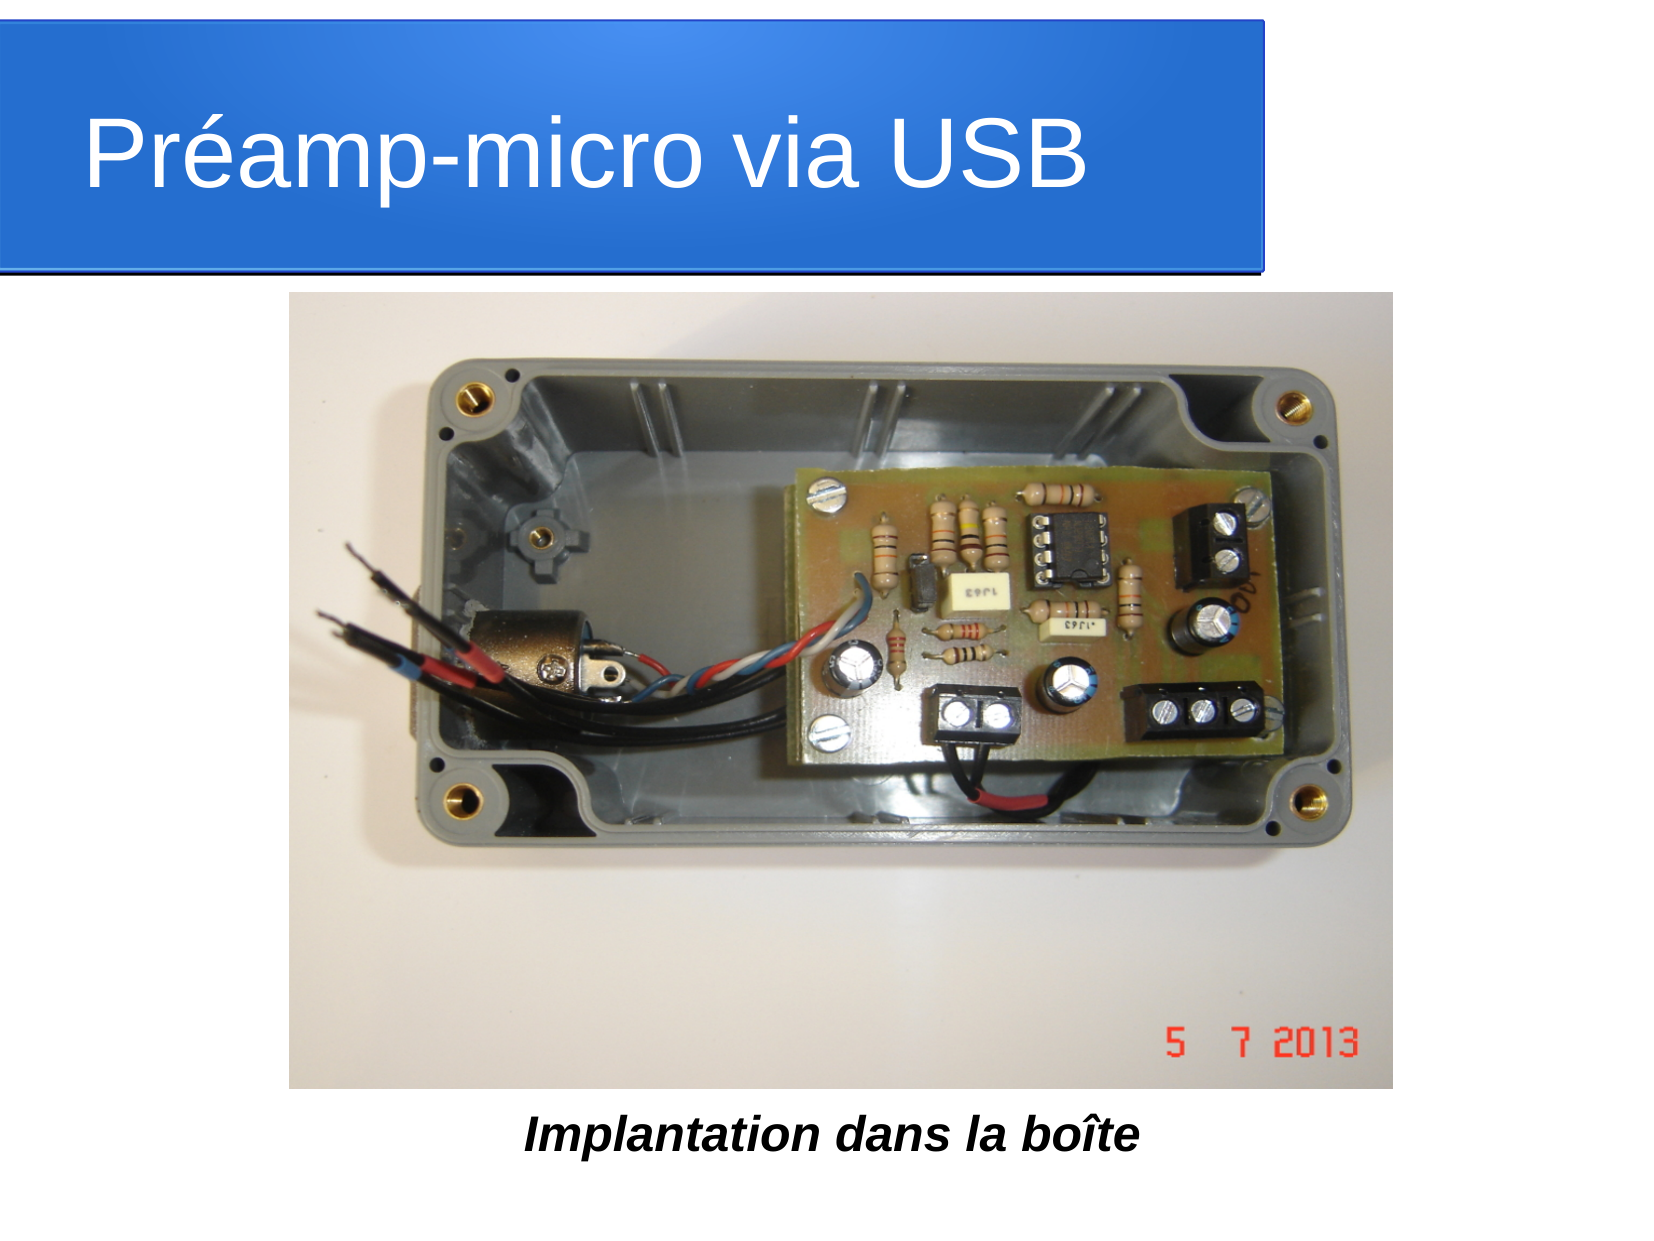

# Préamp-micro via USB
Implantation dans la boîte